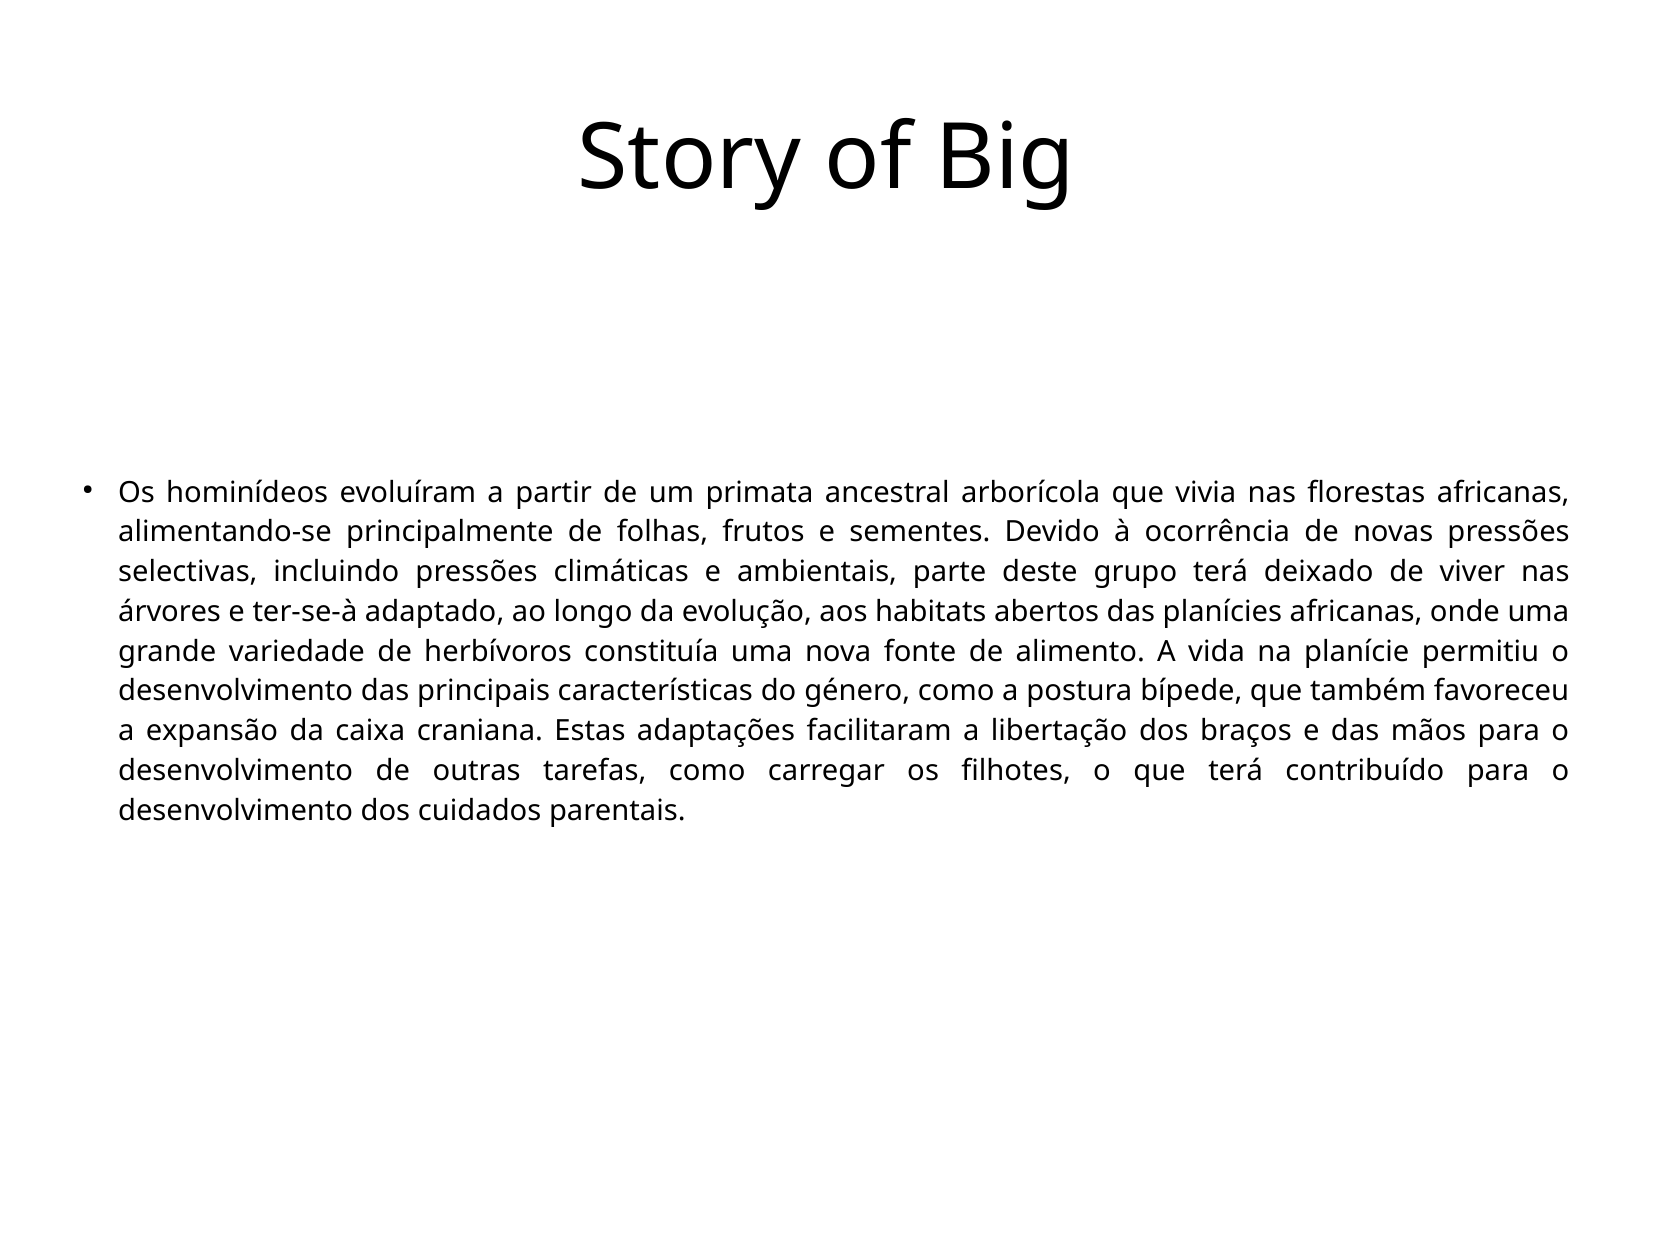

# Story of Big
Os hominídeos evoluíram a partir de um primata ancestral arborícola que vivia nas florestas africanas, alimentando-se principalmente de folhas, frutos e sementes. Devido à ocorrência de novas pressões selectivas, incluindo pressões climáticas e ambientais, parte deste grupo terá deixado de viver nas árvores e ter-se-à adaptado, ao longo da evolução, aos habitats abertos das planícies africanas, onde uma grande variedade de herbívoros constituía uma nova fonte de alimento. A vida na planície permitiu o desenvolvimento das principais características do género, como a postura bípede, que também favoreceu a expansão da caixa craniana. Estas adaptações facilitaram a libertação dos braços e das mãos para o desenvolvimento de outras tarefas, como carregar os filhotes, o que terá contribuído para o desenvolvimento dos cuidados parentais.